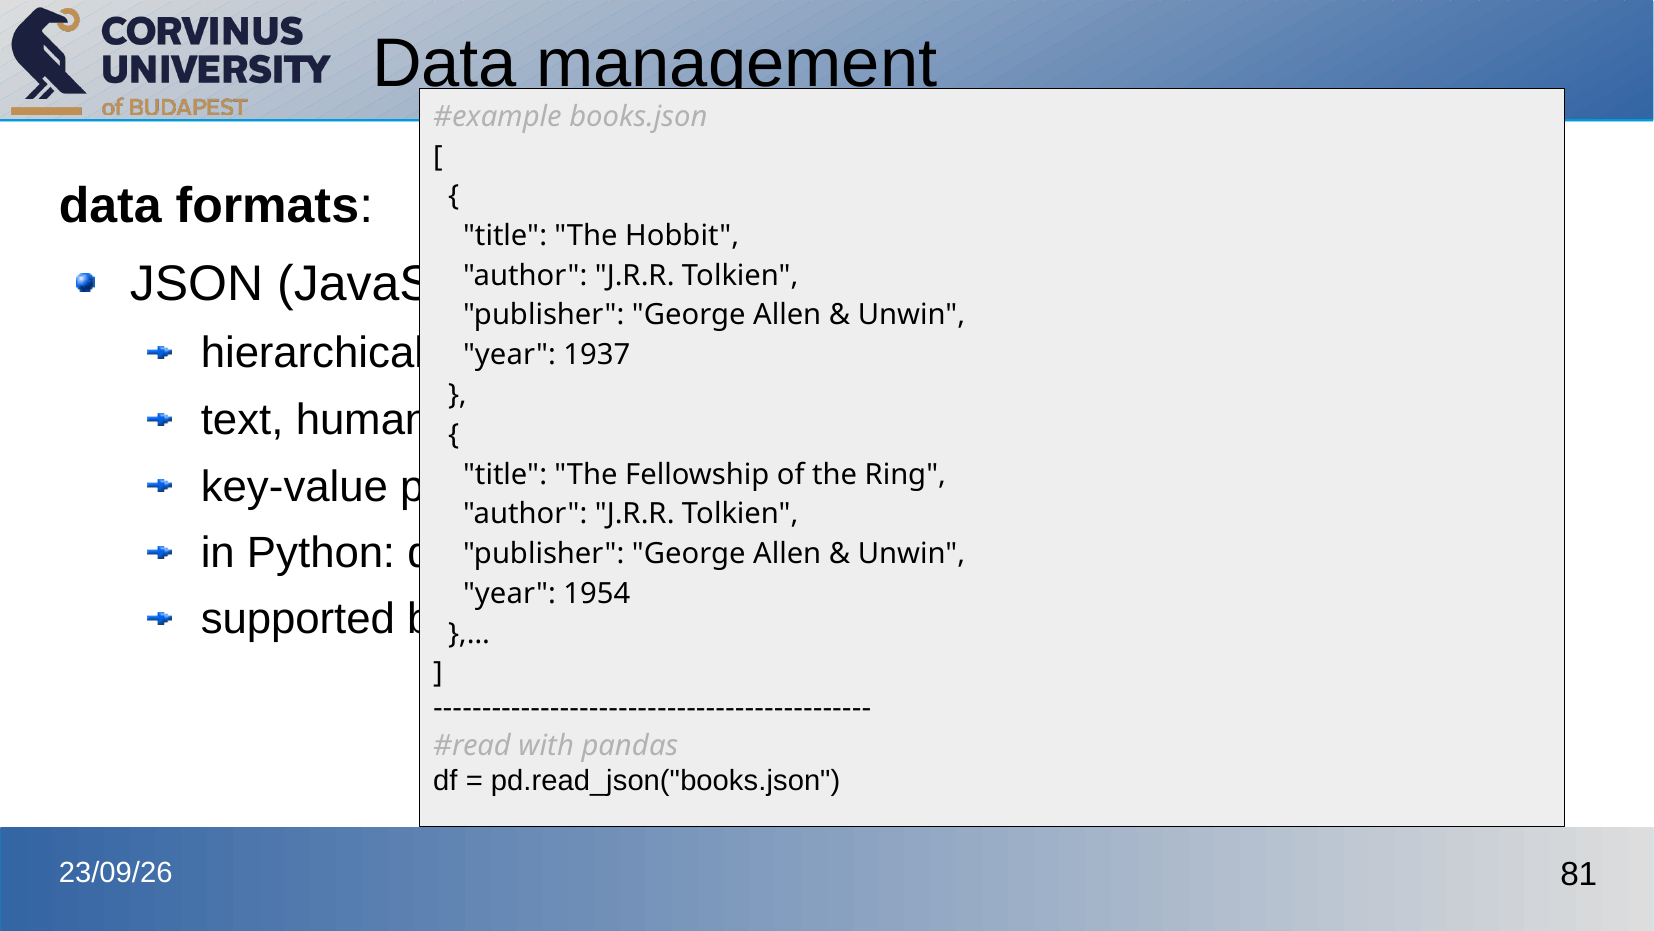

# Data management
#example books.json
[
 {
 "title": "The Hobbit",
 "author": "J.R.R. Tolkien",
 "publisher": "George Allen & Unwin",
 "year": 1937
 },
 {
 "title": "The Fellowship of the Ring",
 "author": "J.R.R. Tolkien",
 "publisher": "George Allen & Unwin",
 "year": 1954
 },…
]
---------------------------------------------
#read with pandas
df = pd.read_json("books.json")
data formats:
JSON (JavaScript Object Notation) → today’s standard
hierarchical structure
text, human readable
key-value pairs
in Python: dict
supported by all languages